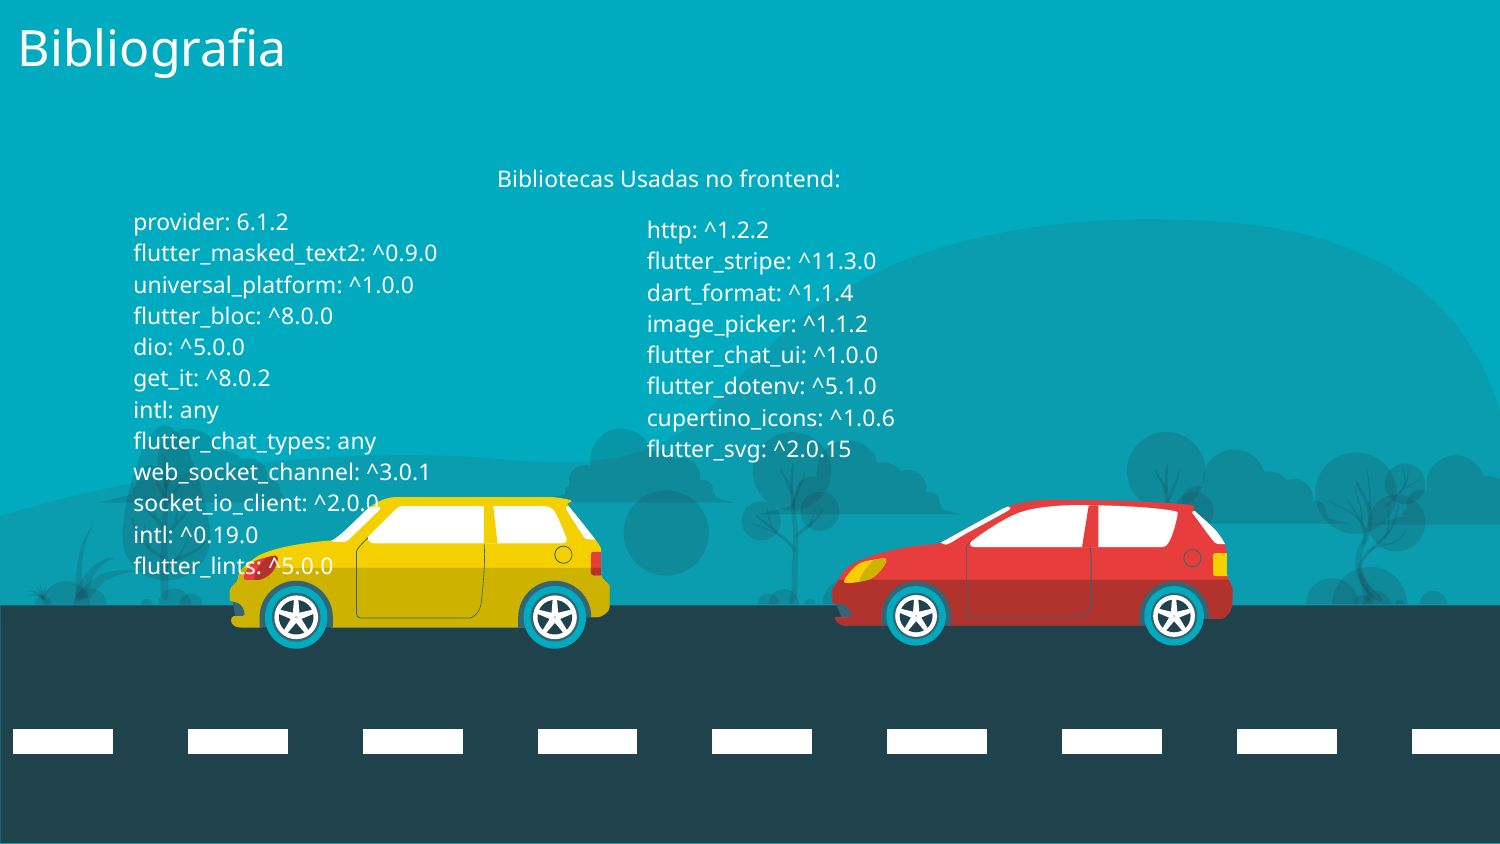

# Bibliografia
Bibliotecas Usadas no frontend:
 provider: 6.1.2
 flutter_masked_text2: ^0.9.0
 universal_platform: ^1.0.0
 flutter_bloc: ^8.0.0
 dio: ^5.0.0
 get_it: ^8.0.2
 intl: any
 flutter_chat_types: any
 web_socket_channel: ^3.0.1
 socket_io_client: ^2.0.0
 intl: ^0.19.0
 flutter_lints: ^5.0.0
 http: ^1.2.2
 flutter_stripe: ^11.3.0
 dart_format: ^1.1.4
 image_picker: ^1.1.2
 flutter_chat_ui: ^1.0.0
 flutter_dotenv: ^5.1.0
 cupertino_icons: ^1.0.6
 flutter_svg: ^2.0.15